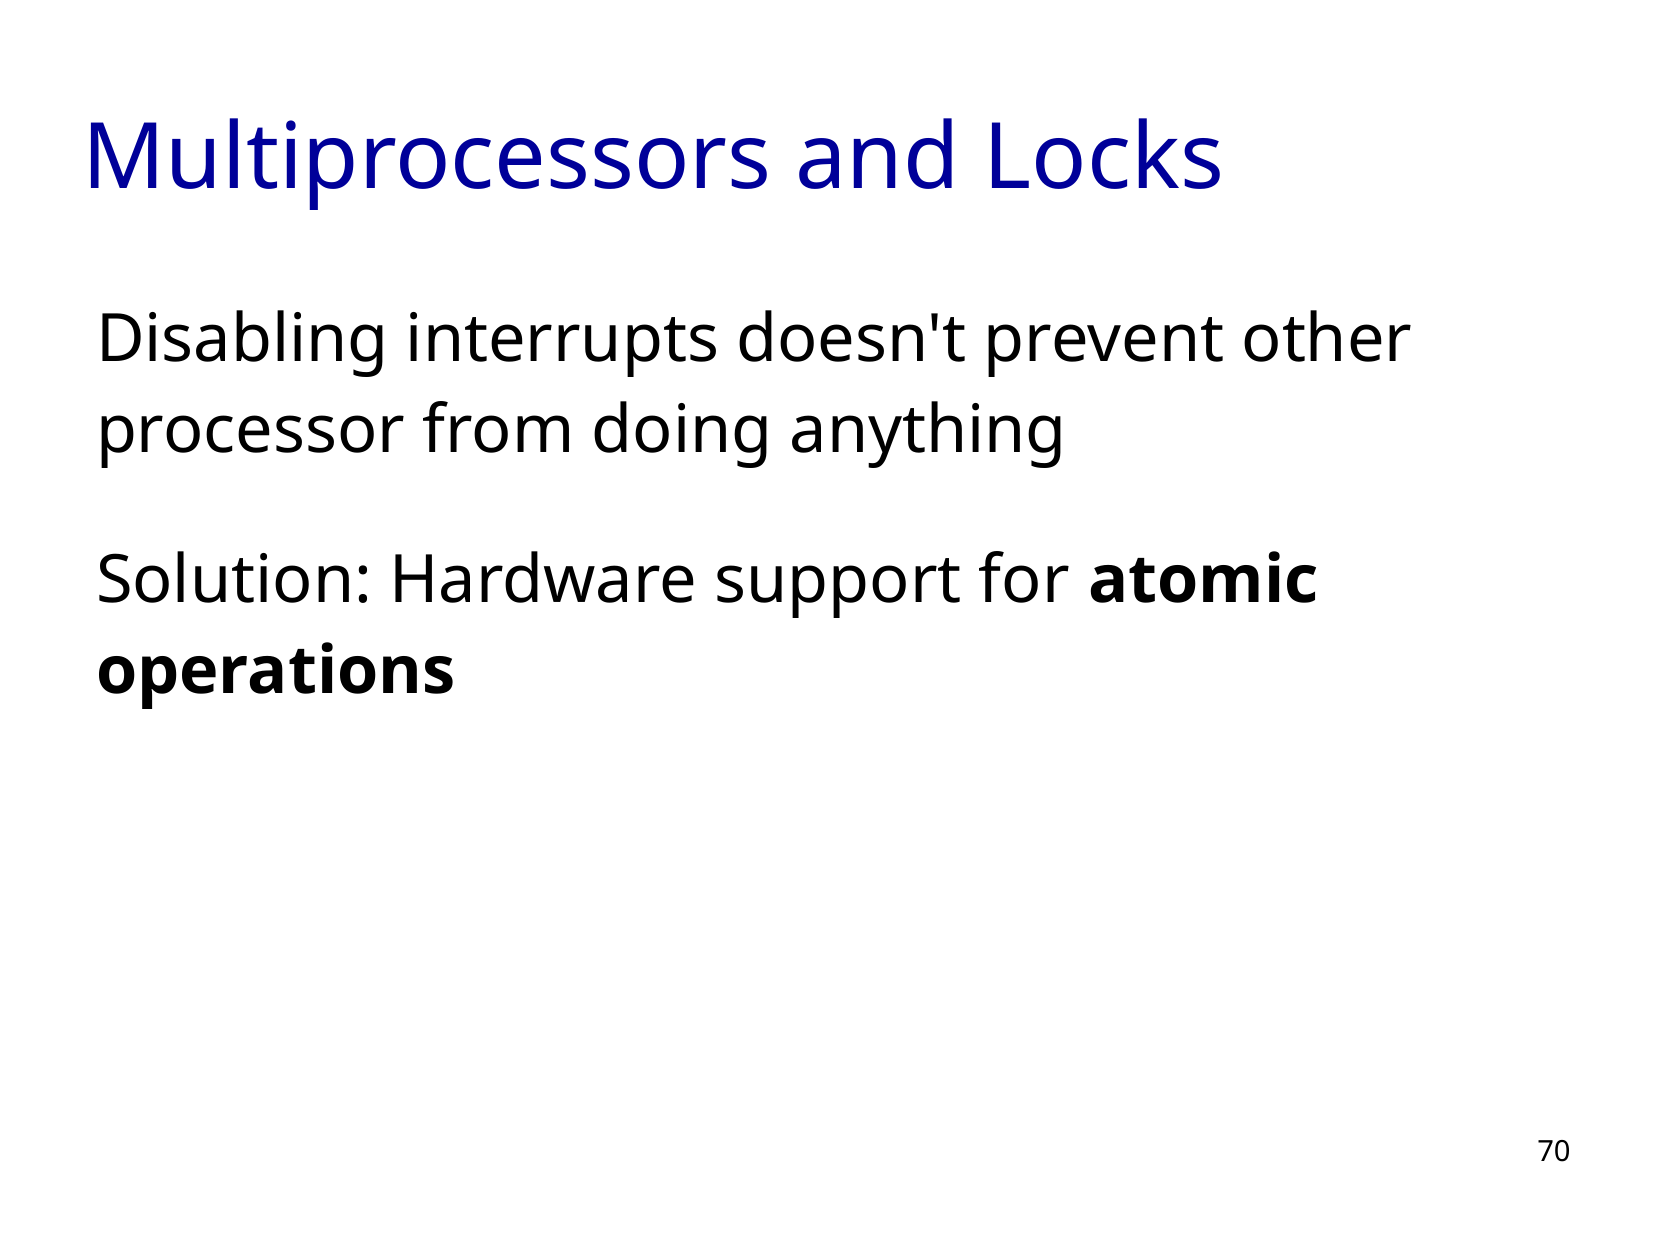

# Multiprocessors and Locks
Disabling interrupts doesn't prevent other processor from doing anything
Solution: Hardware support for atomic operations
70